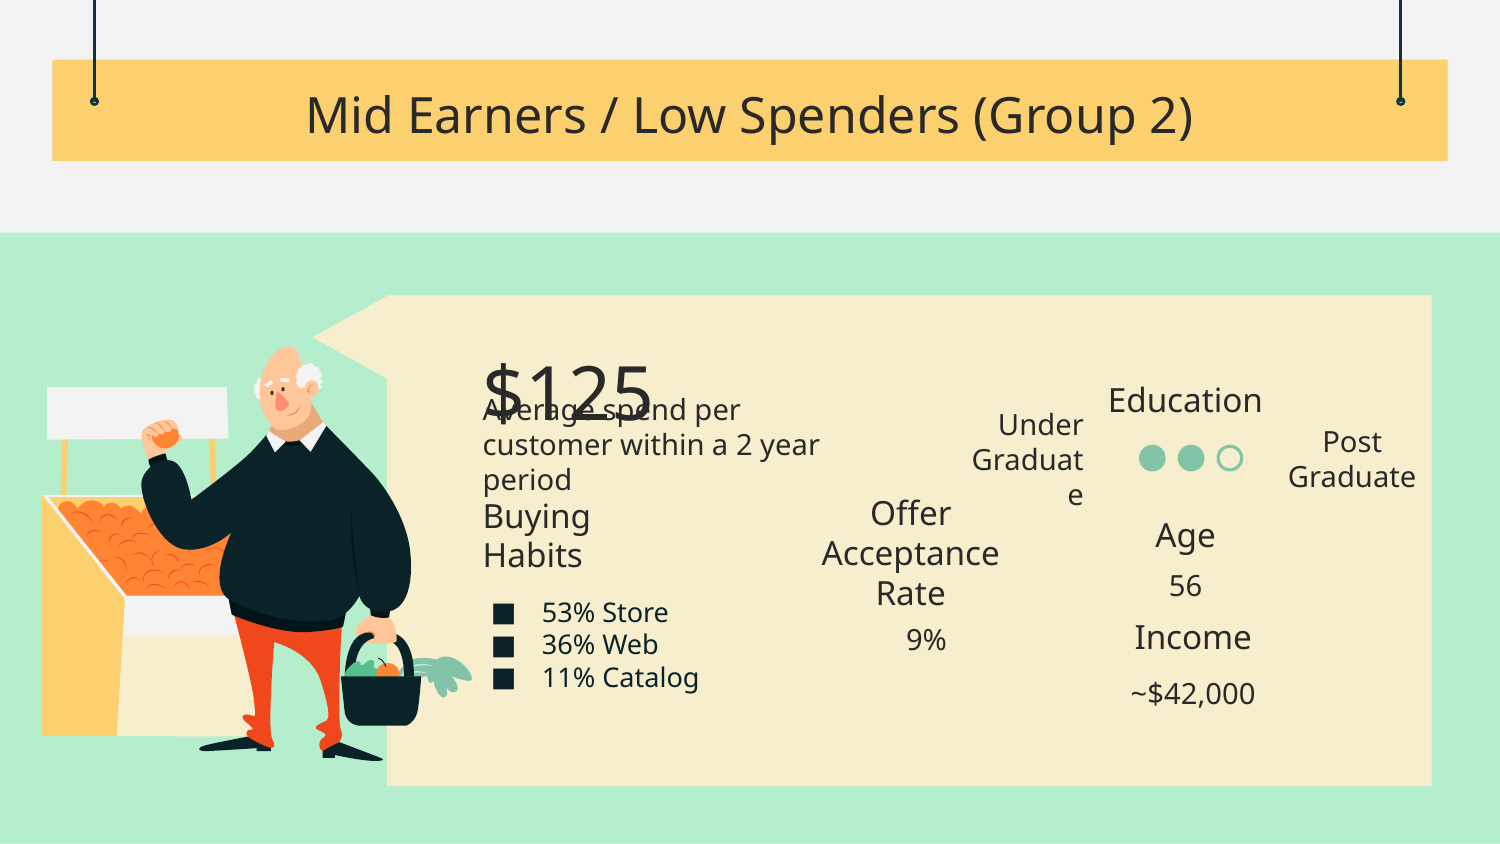

# Mid Earners / Low Spenders (Group 2)
$125
Education
Under
Graduate
Post
Graduate
Average spend per customer within a 2 year period
Age
Buying Habits
Offer Acceptance
Rate
56
53% Store
36% Web
11% Catalog
Income
9%
~$42,000